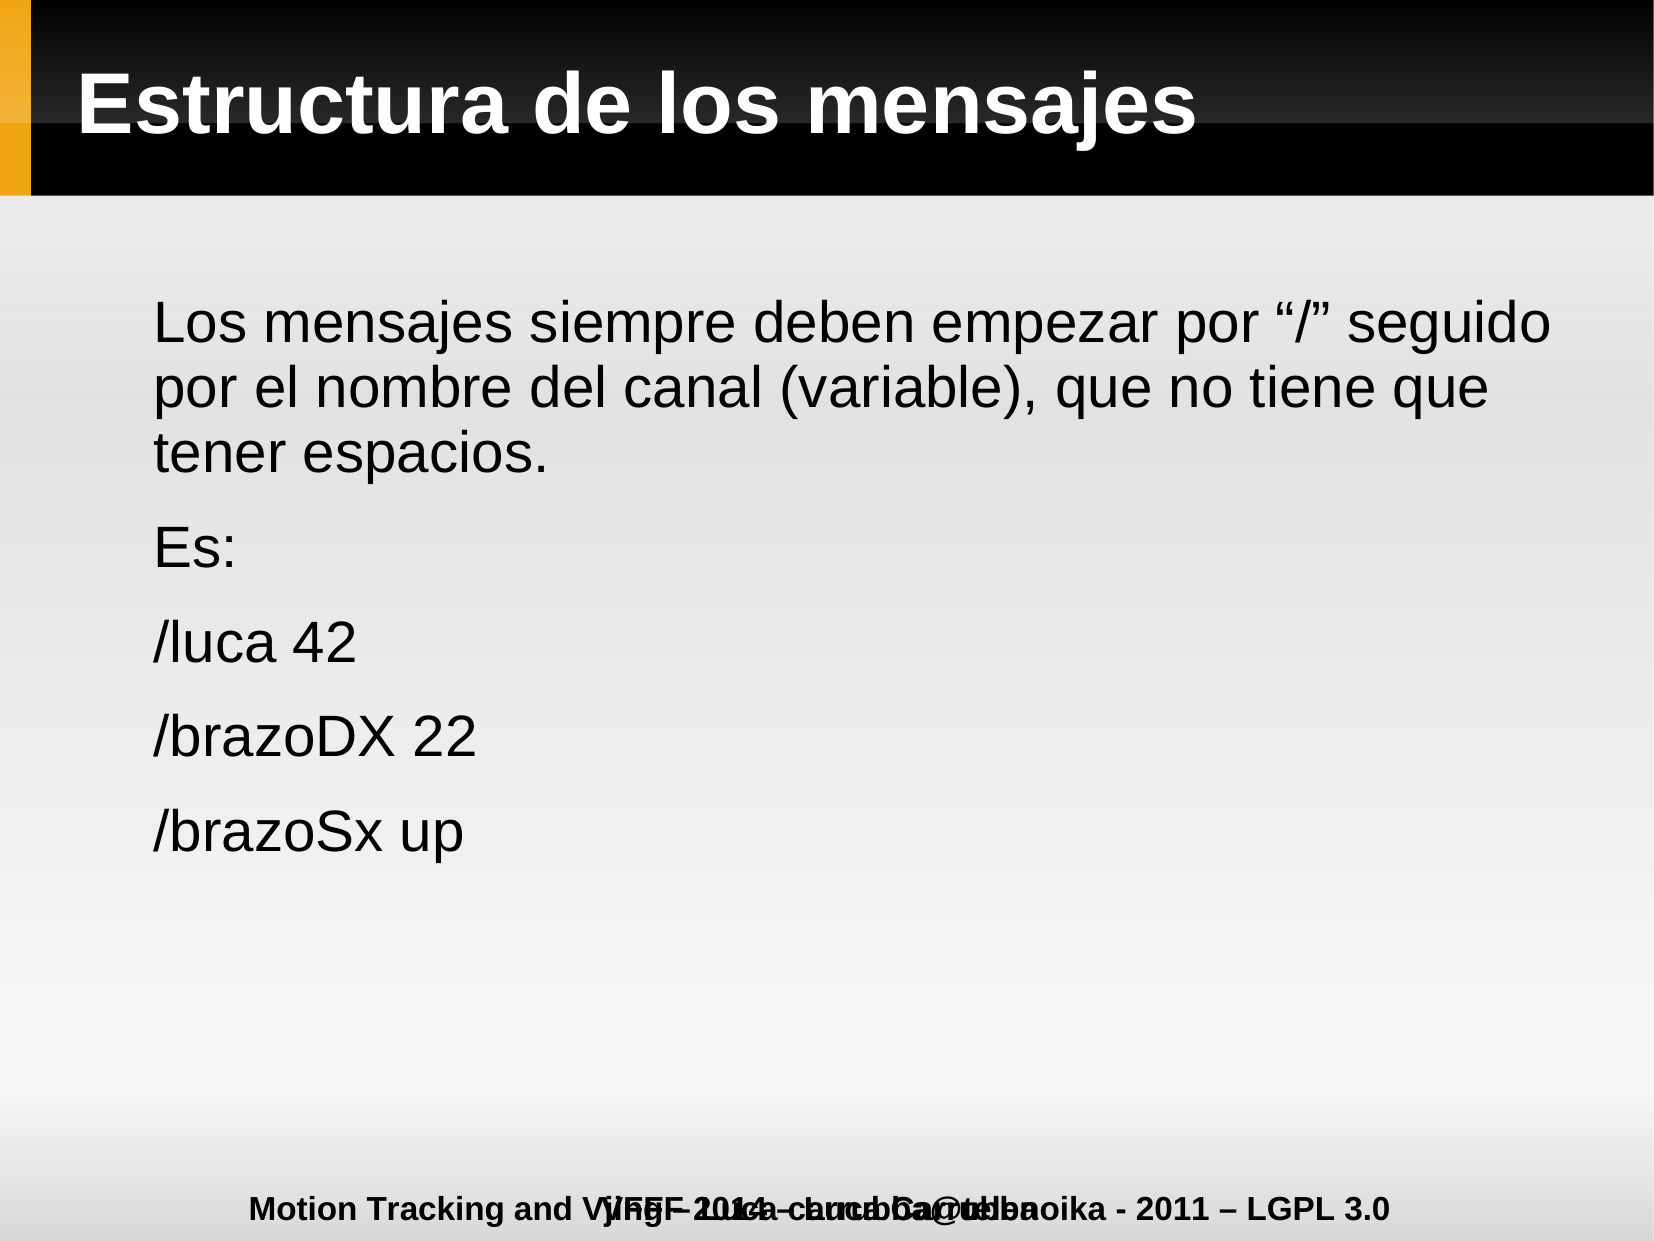

# Estructura de los mensajes
Los mensajes siempre deben empezar por “/” seguido por el nombre del canal (variable), que no tiene que tener espacios.
Es:
/luca 42
/brazoDX 22
/brazoSx up
Motion Tracking and Vjing – Luca carrubba@telenoika - 2011 – LGPL 3.0
VFFF 2014 – Luca Carrubba